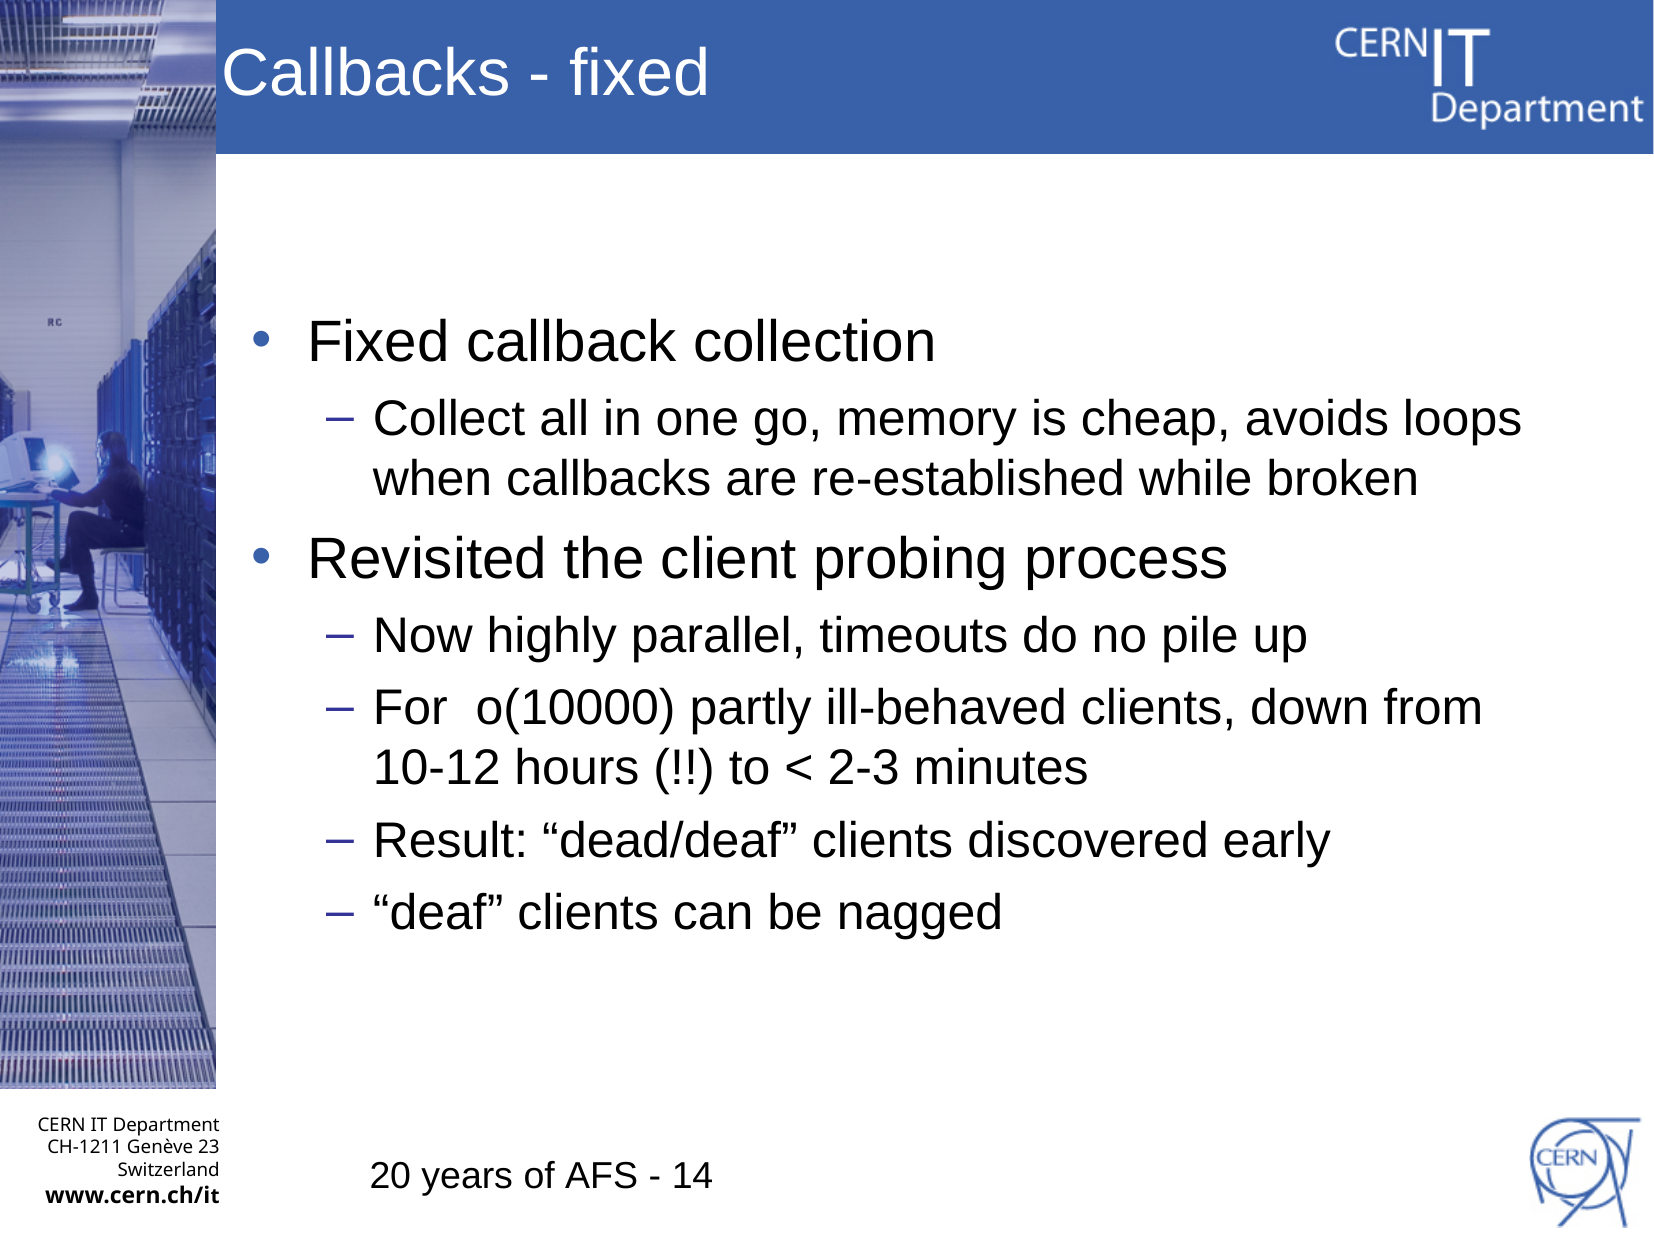

# Callbacks - fixed
Fixed callback collection
Collect all in one go, memory is cheap, avoids loops when callbacks are re-established while broken
Revisited the client probing process
Now highly parallel, timeouts do no pile up
For o(10000) partly ill-behaved clients, down from 10-12 hours (!!) to < 2-3 minutes
Result: “dead/deaf” clients discovered early
“deaf” clients can be nagged